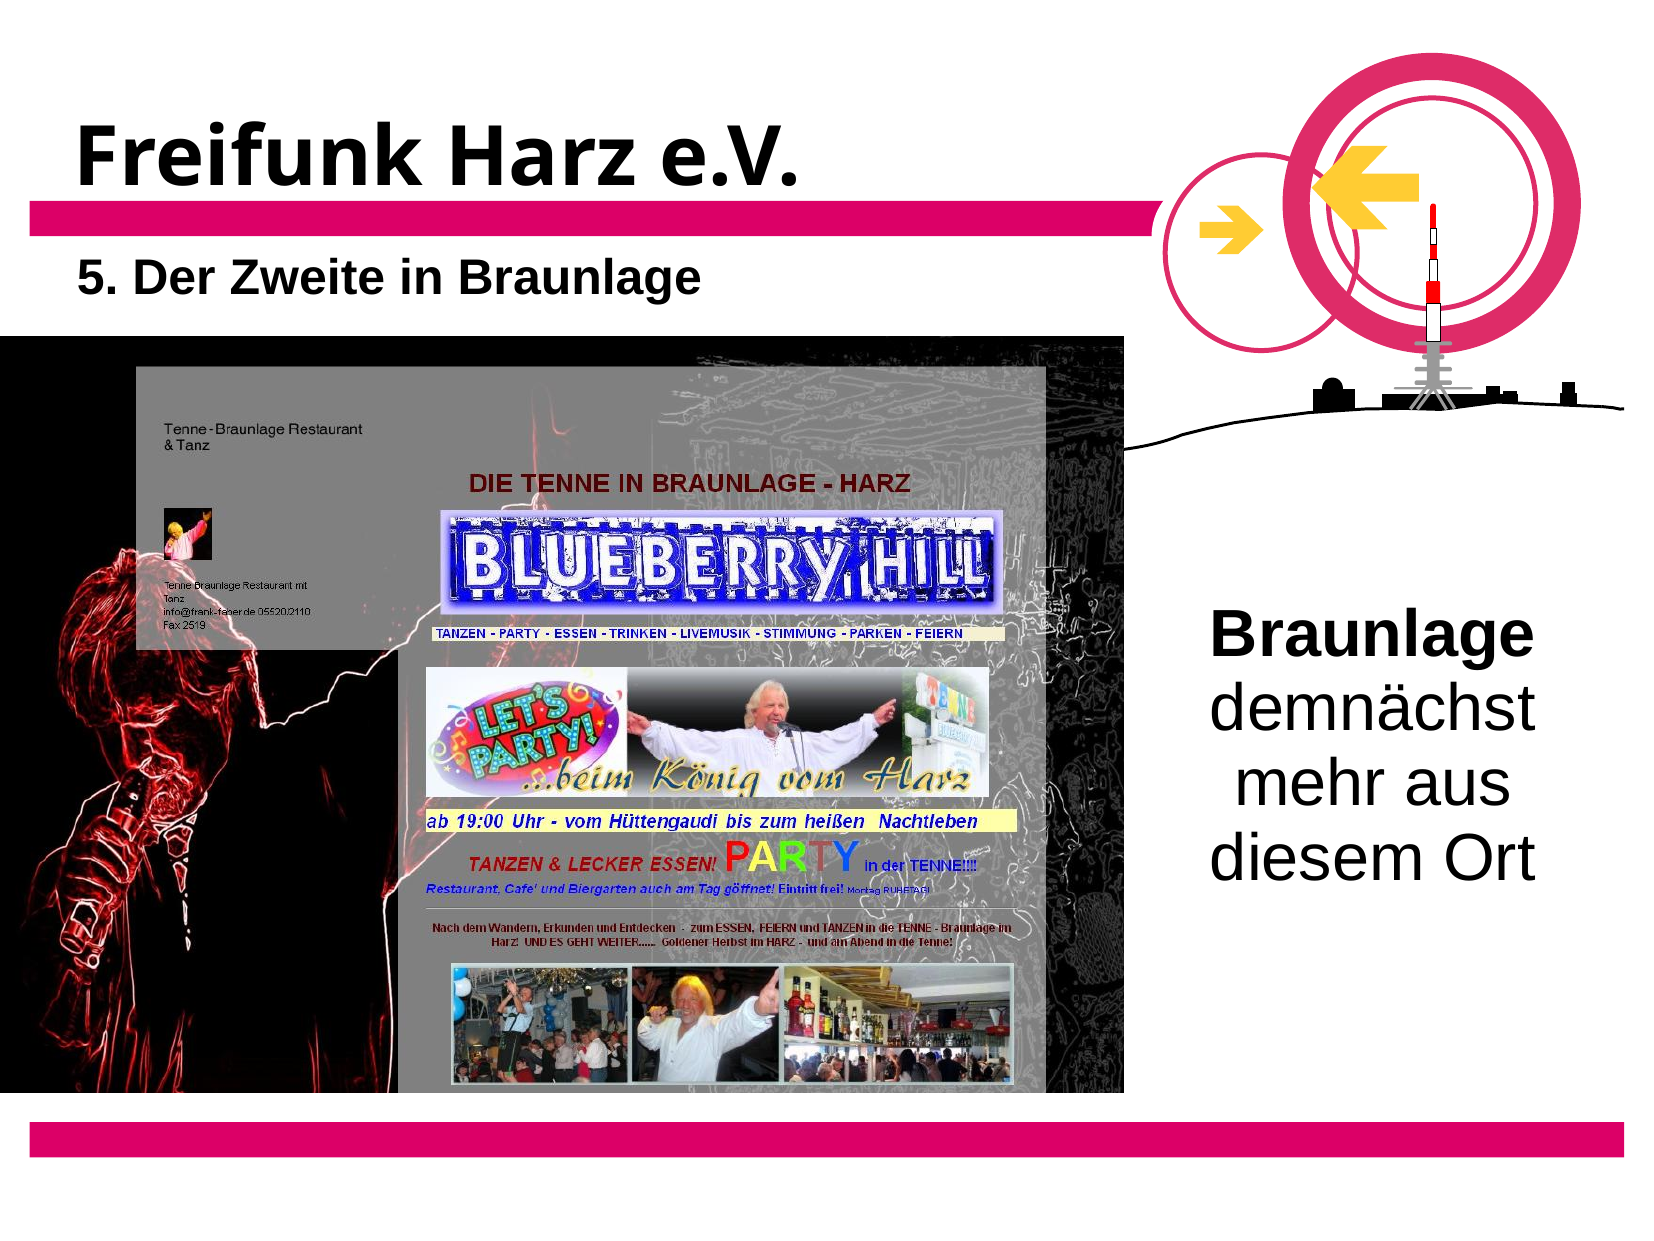

5. Der Zweite in Braunlage
# Braunlage
demnächst mehr aus diesem Ort